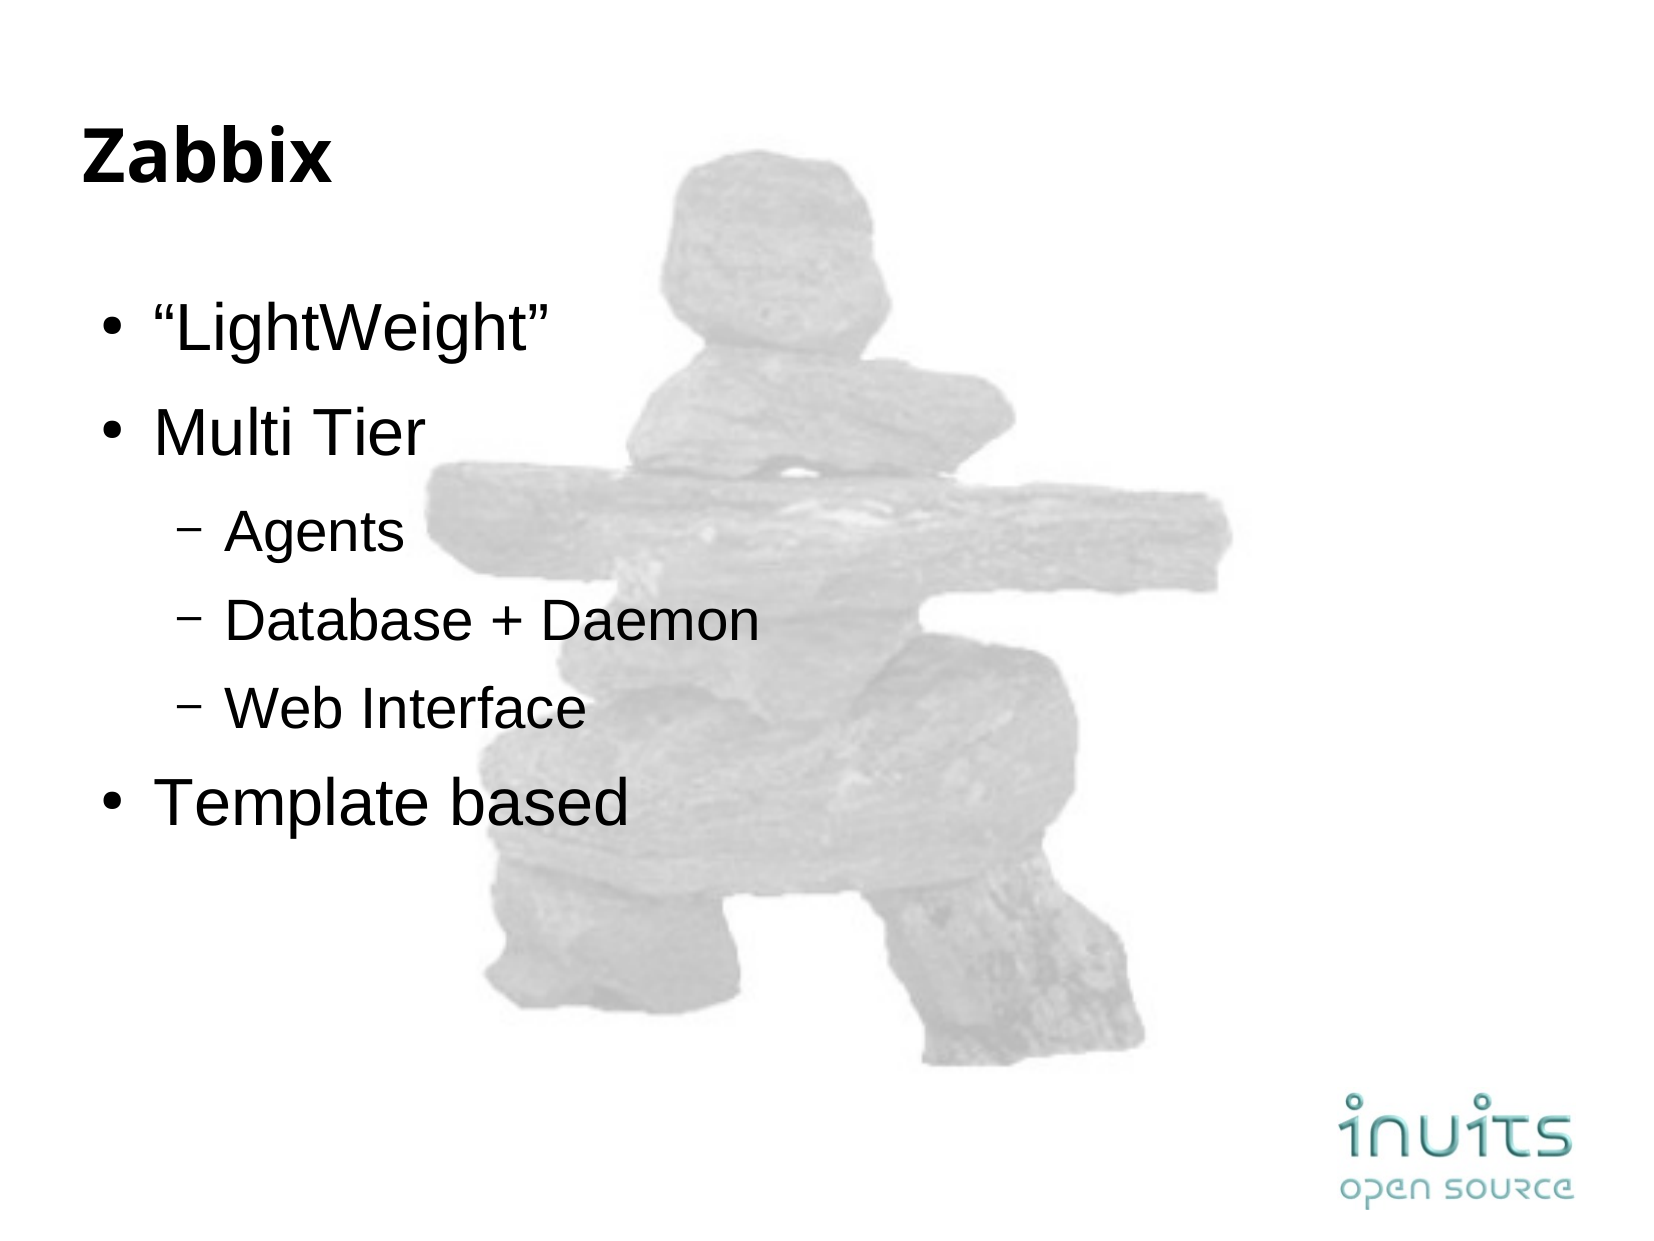

# Zabbix
“LightWeight”
Multi Tier
Agents
Database + Daemon
Web Interface
Template based
43